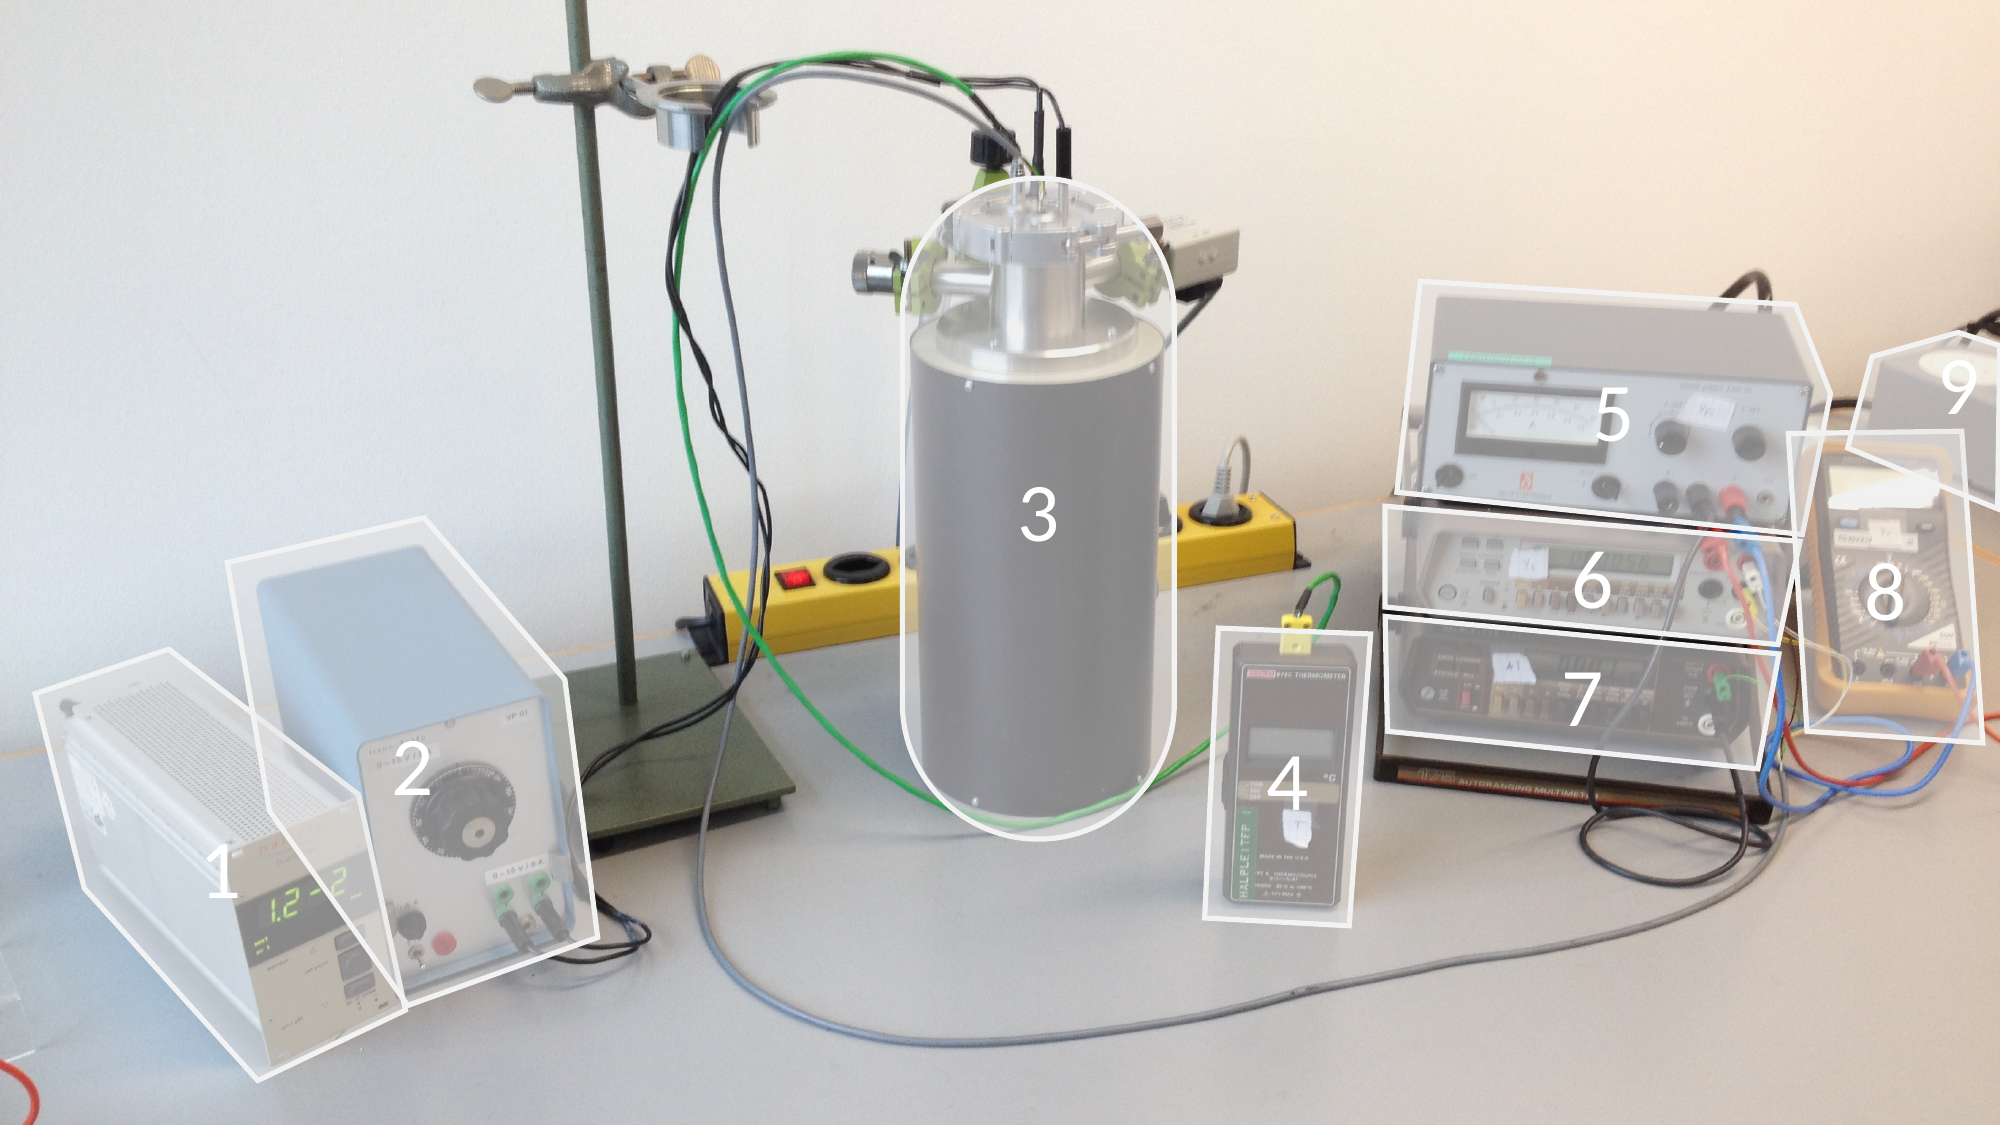

3
5
9
8
6
2
7
4
1